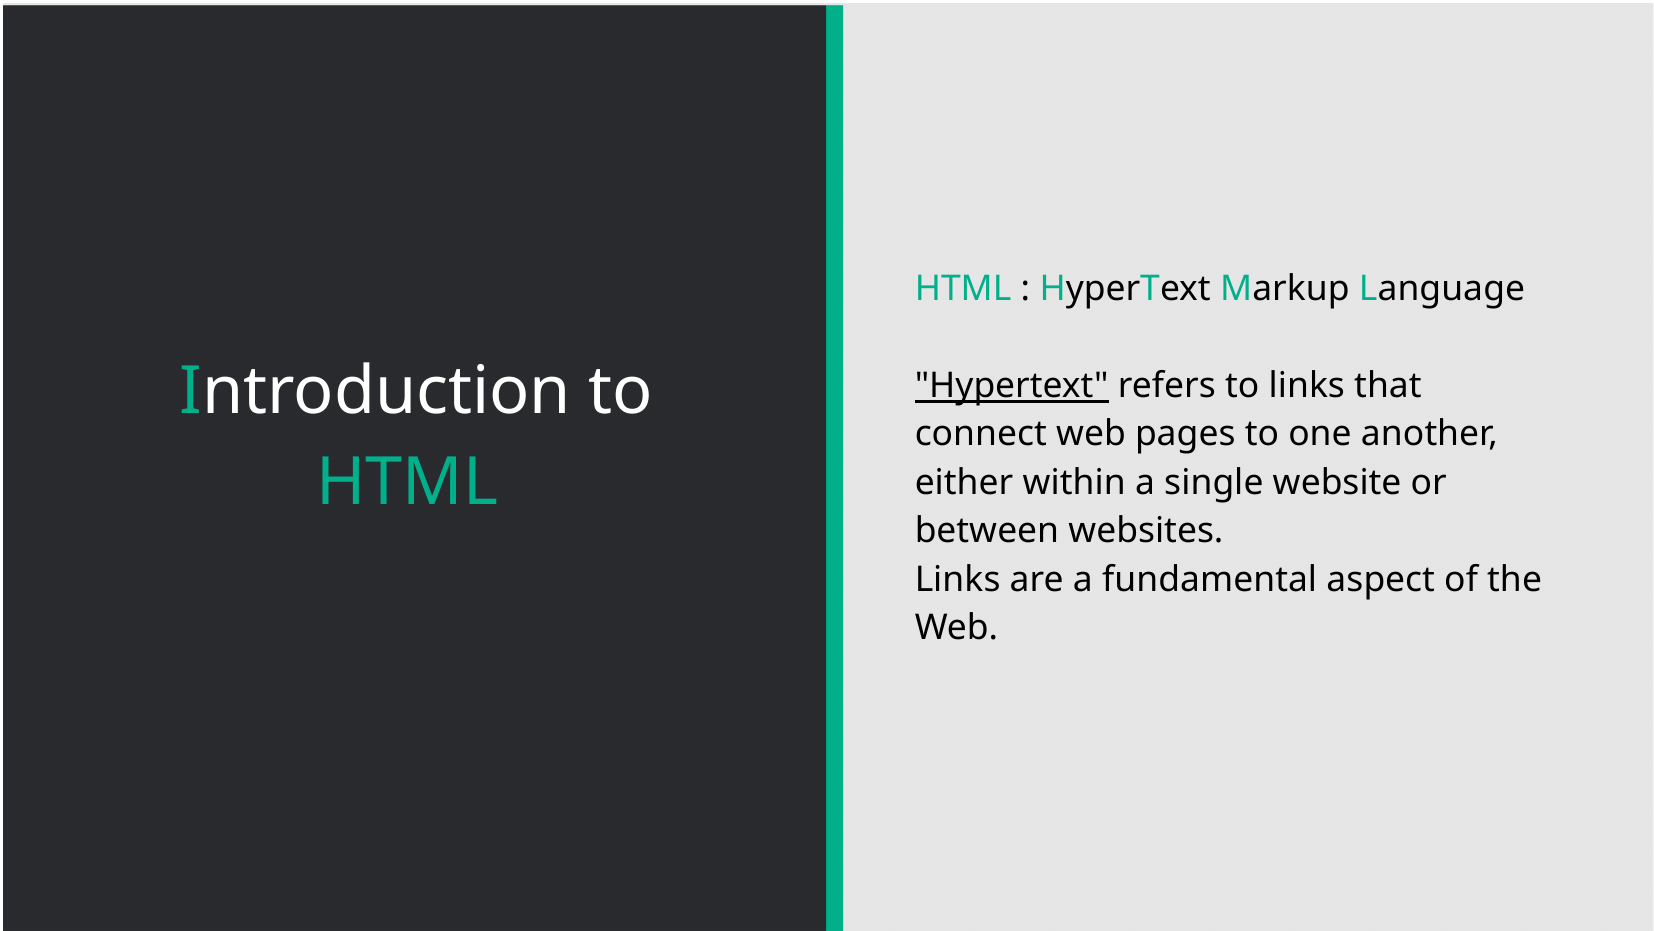

HTML : HyperText Markup Language
"Hypertext" refers to links that connect web pages to one another, either within a single website or between websites.
Links are a fundamental aspect of the Web.
Introduction to
HTML